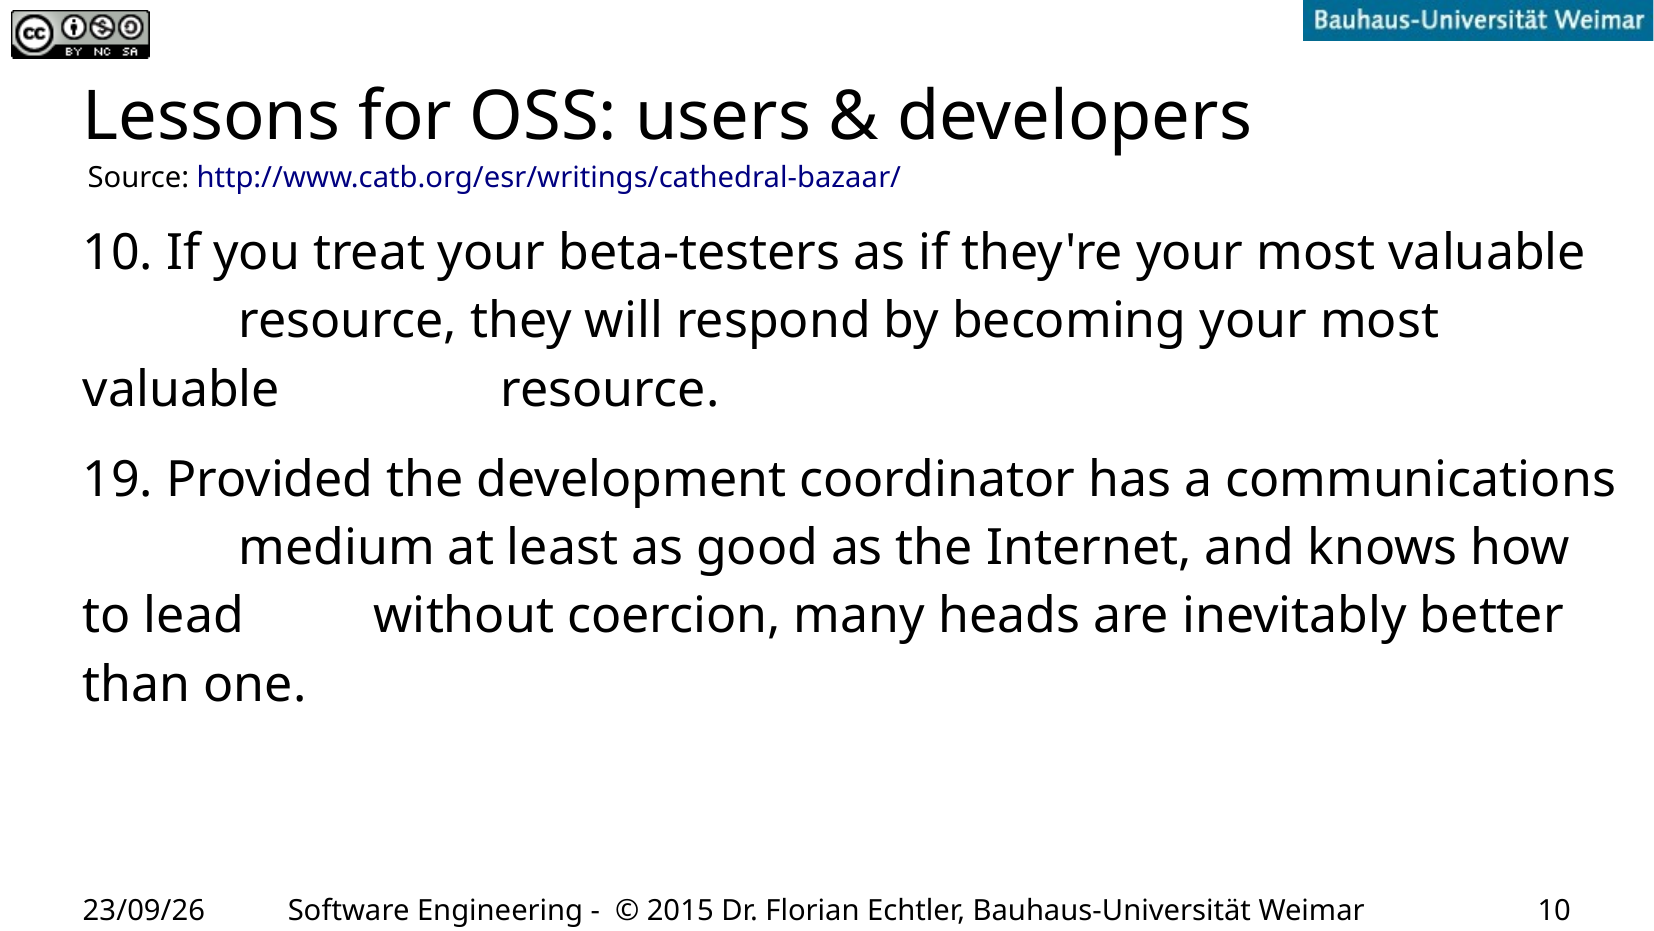

# Lessons for OSS: users & developers
Source: http://www.catb.org/esr/writings/cathedral-bazaar/
10. If you treat your beta-testers as if they're your most valuable resource, they will respond by becoming your most valuable resource.
19. Provided the development coordinator has a communications medium at least as good as the Internet, and knows how to lead without coercion, many heads are inevitably better than one.
Software Engineering - © 2015 Dr. Florian Echtler, Bauhaus-Universität Weimar
10